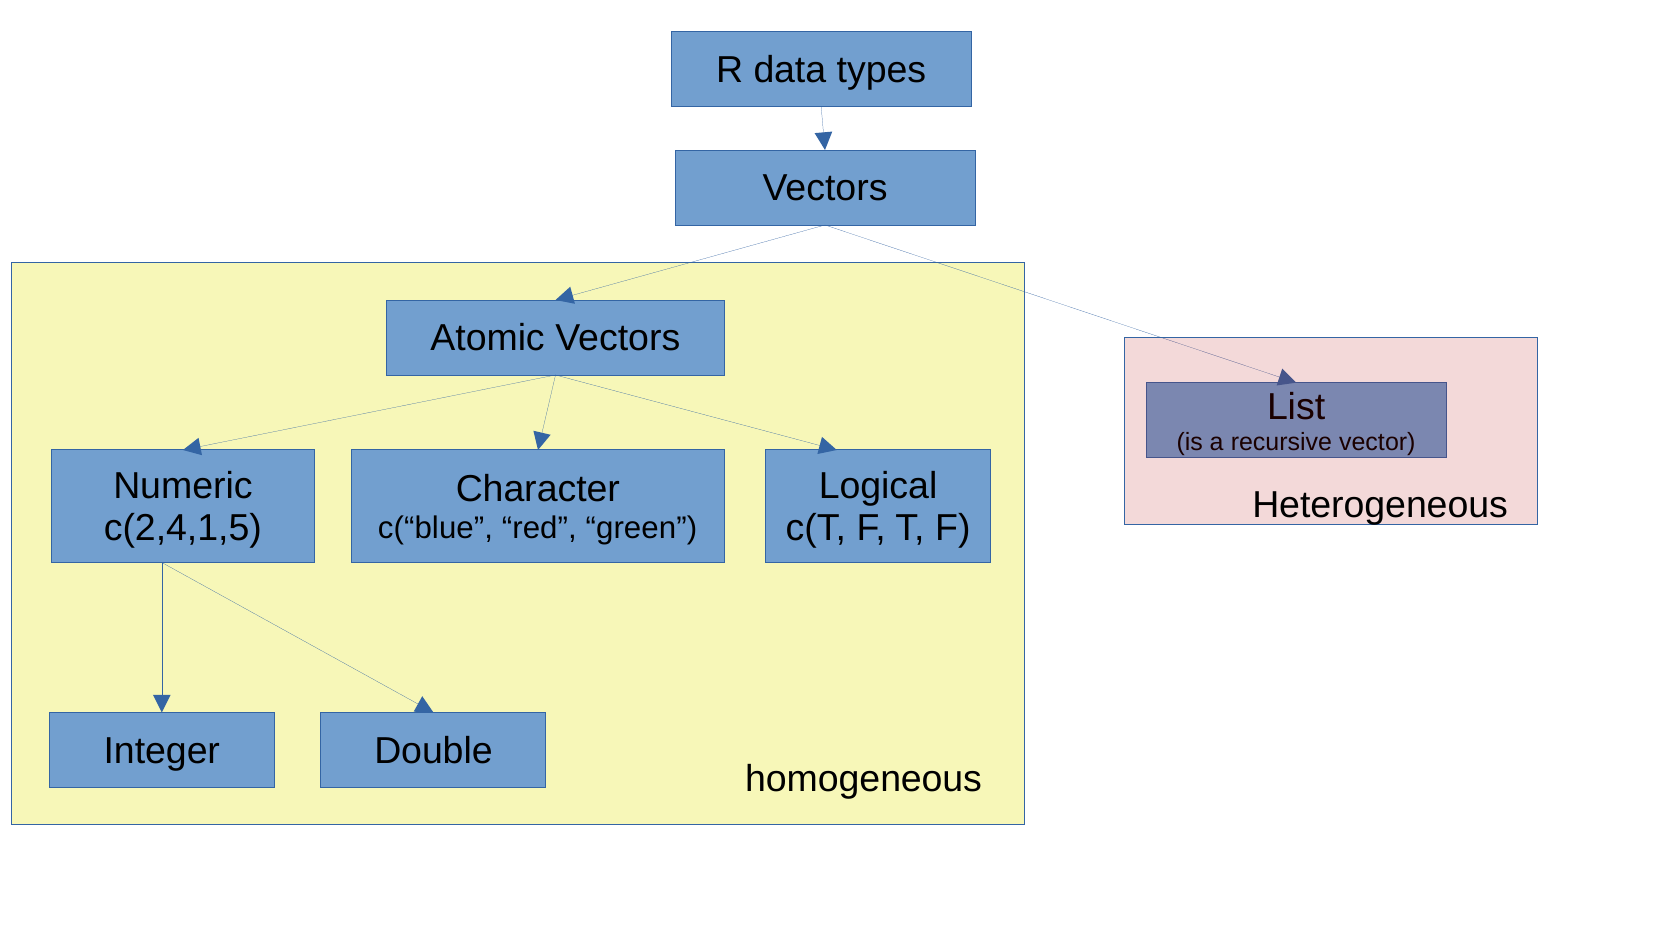

R data types
Vectors
Atomic Vectors
List
(is a recursive vector)
Numeric
c(2,4,1,5)
Character
c(“blue”, “red”, “green”)
Logical
c(T, F, T, F)
Heterogeneous
Integer
Double
homogeneous